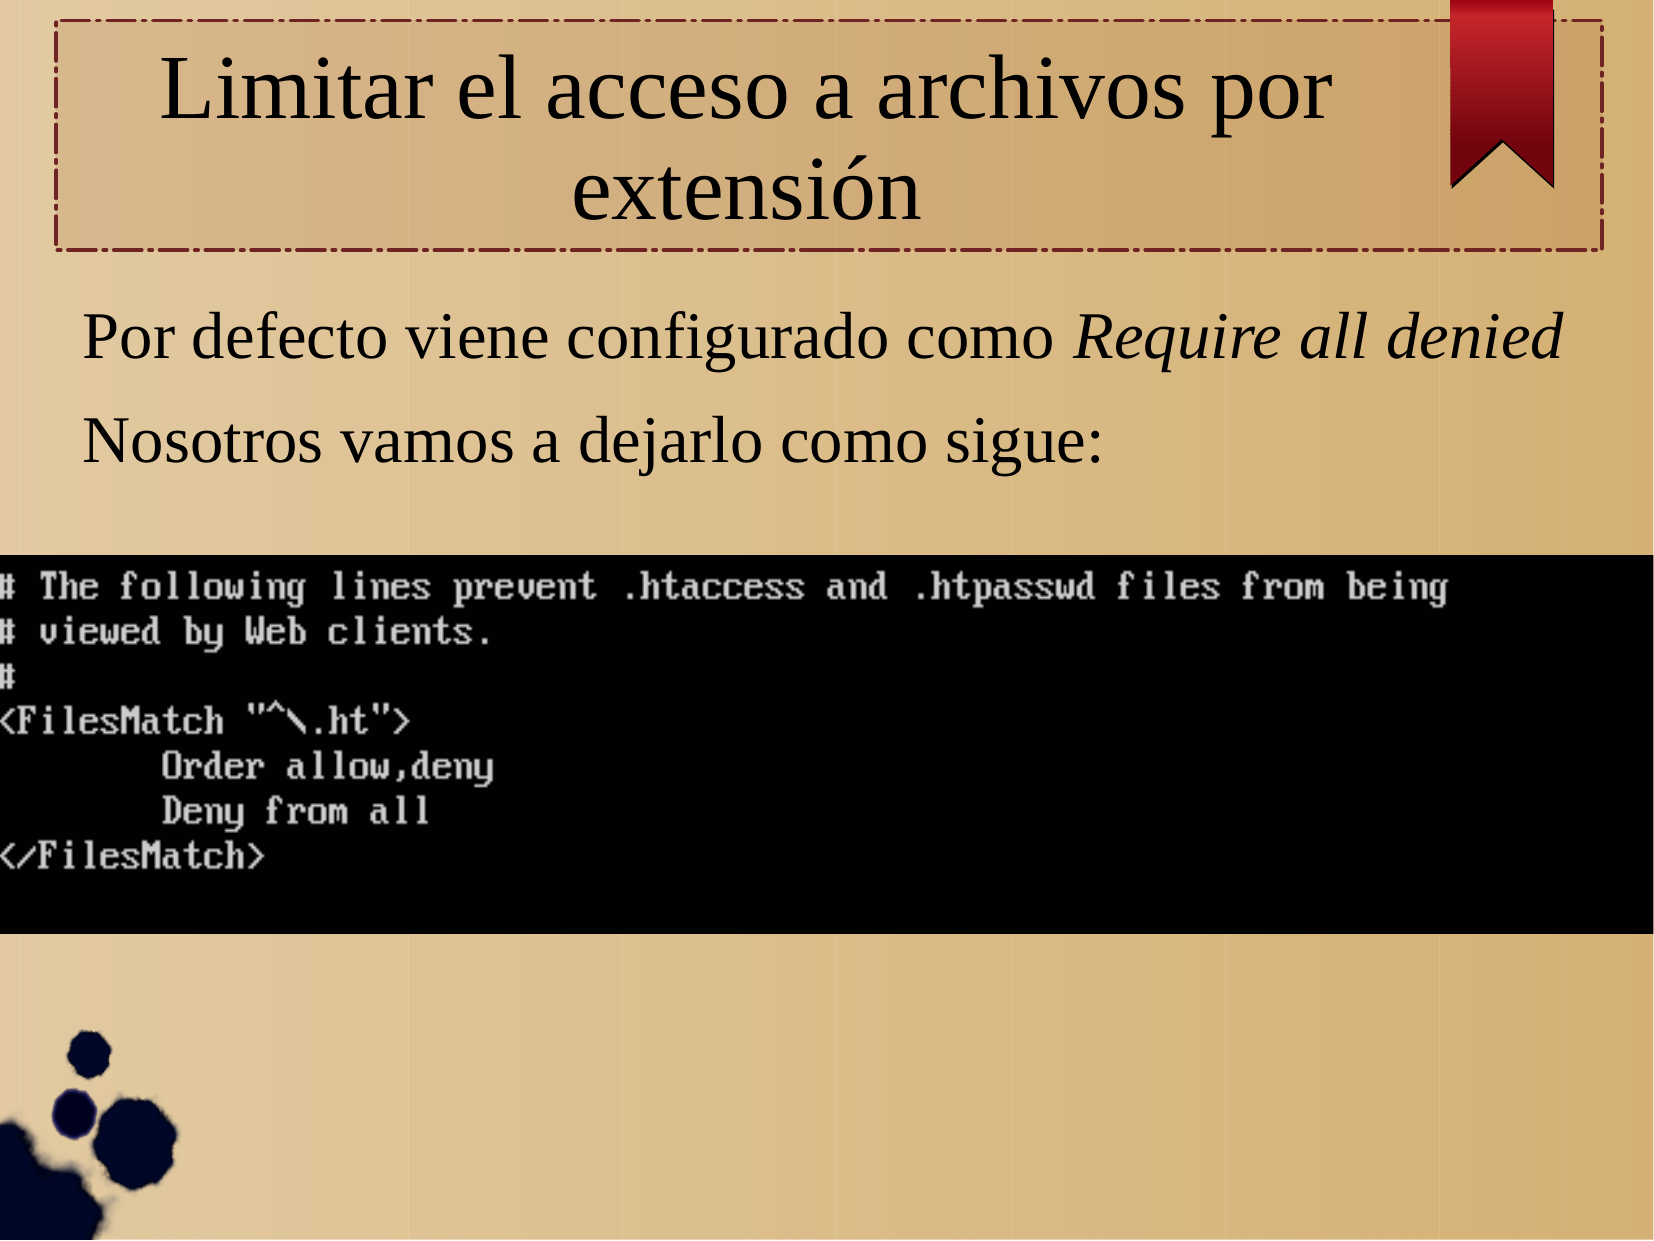

# Limitar el acceso a archivos por extensión
Por defecto viene configurado como Require all denied
Nosotros vamos a dejarlo como sigue: